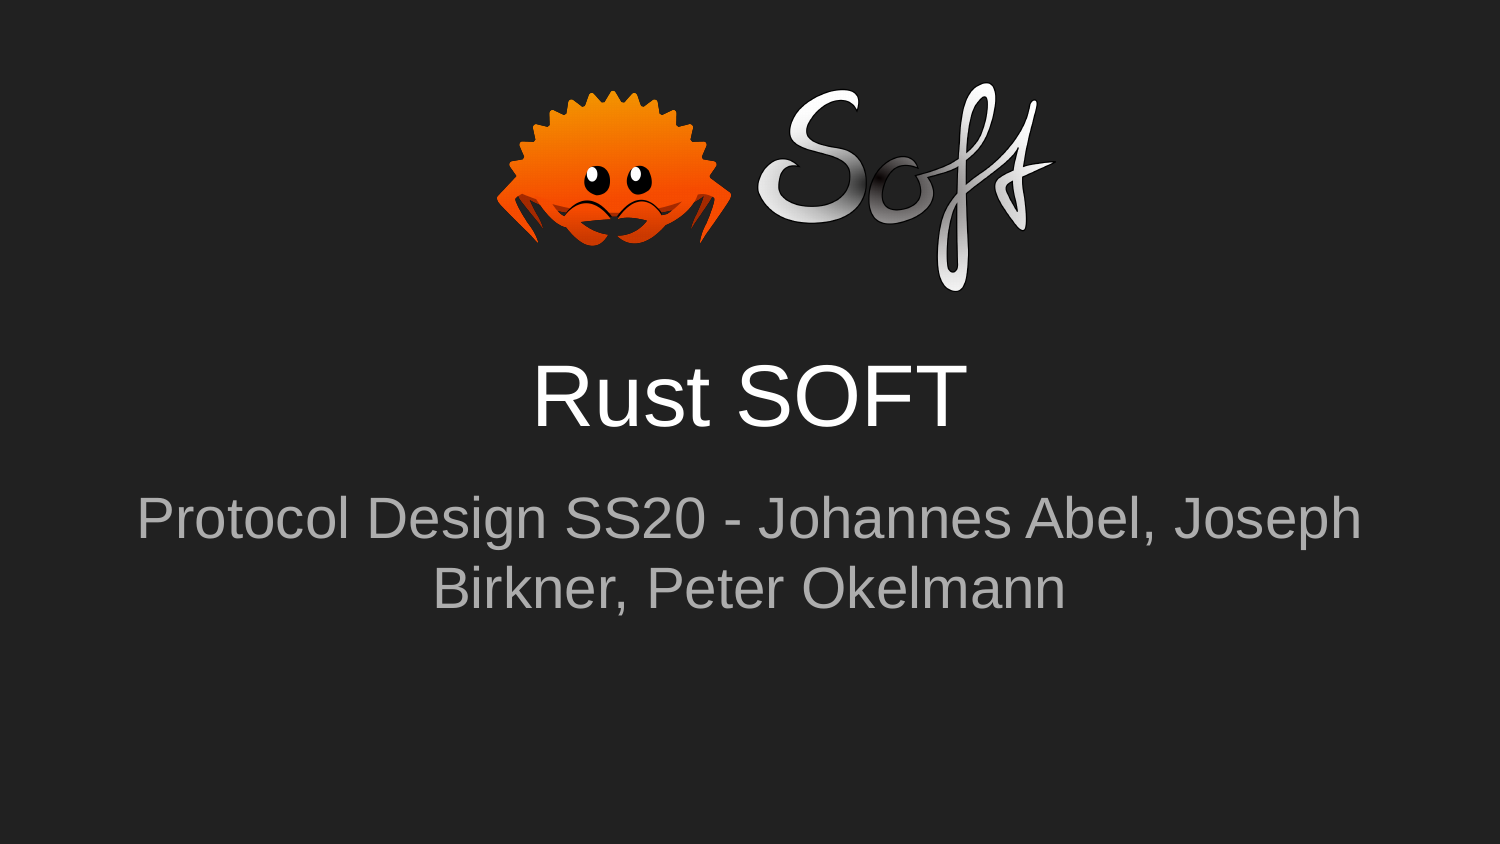

# Rust SOFT
Protocol Design SS20 - Johannes Abel, Joseph Birkner, Peter Okelmann